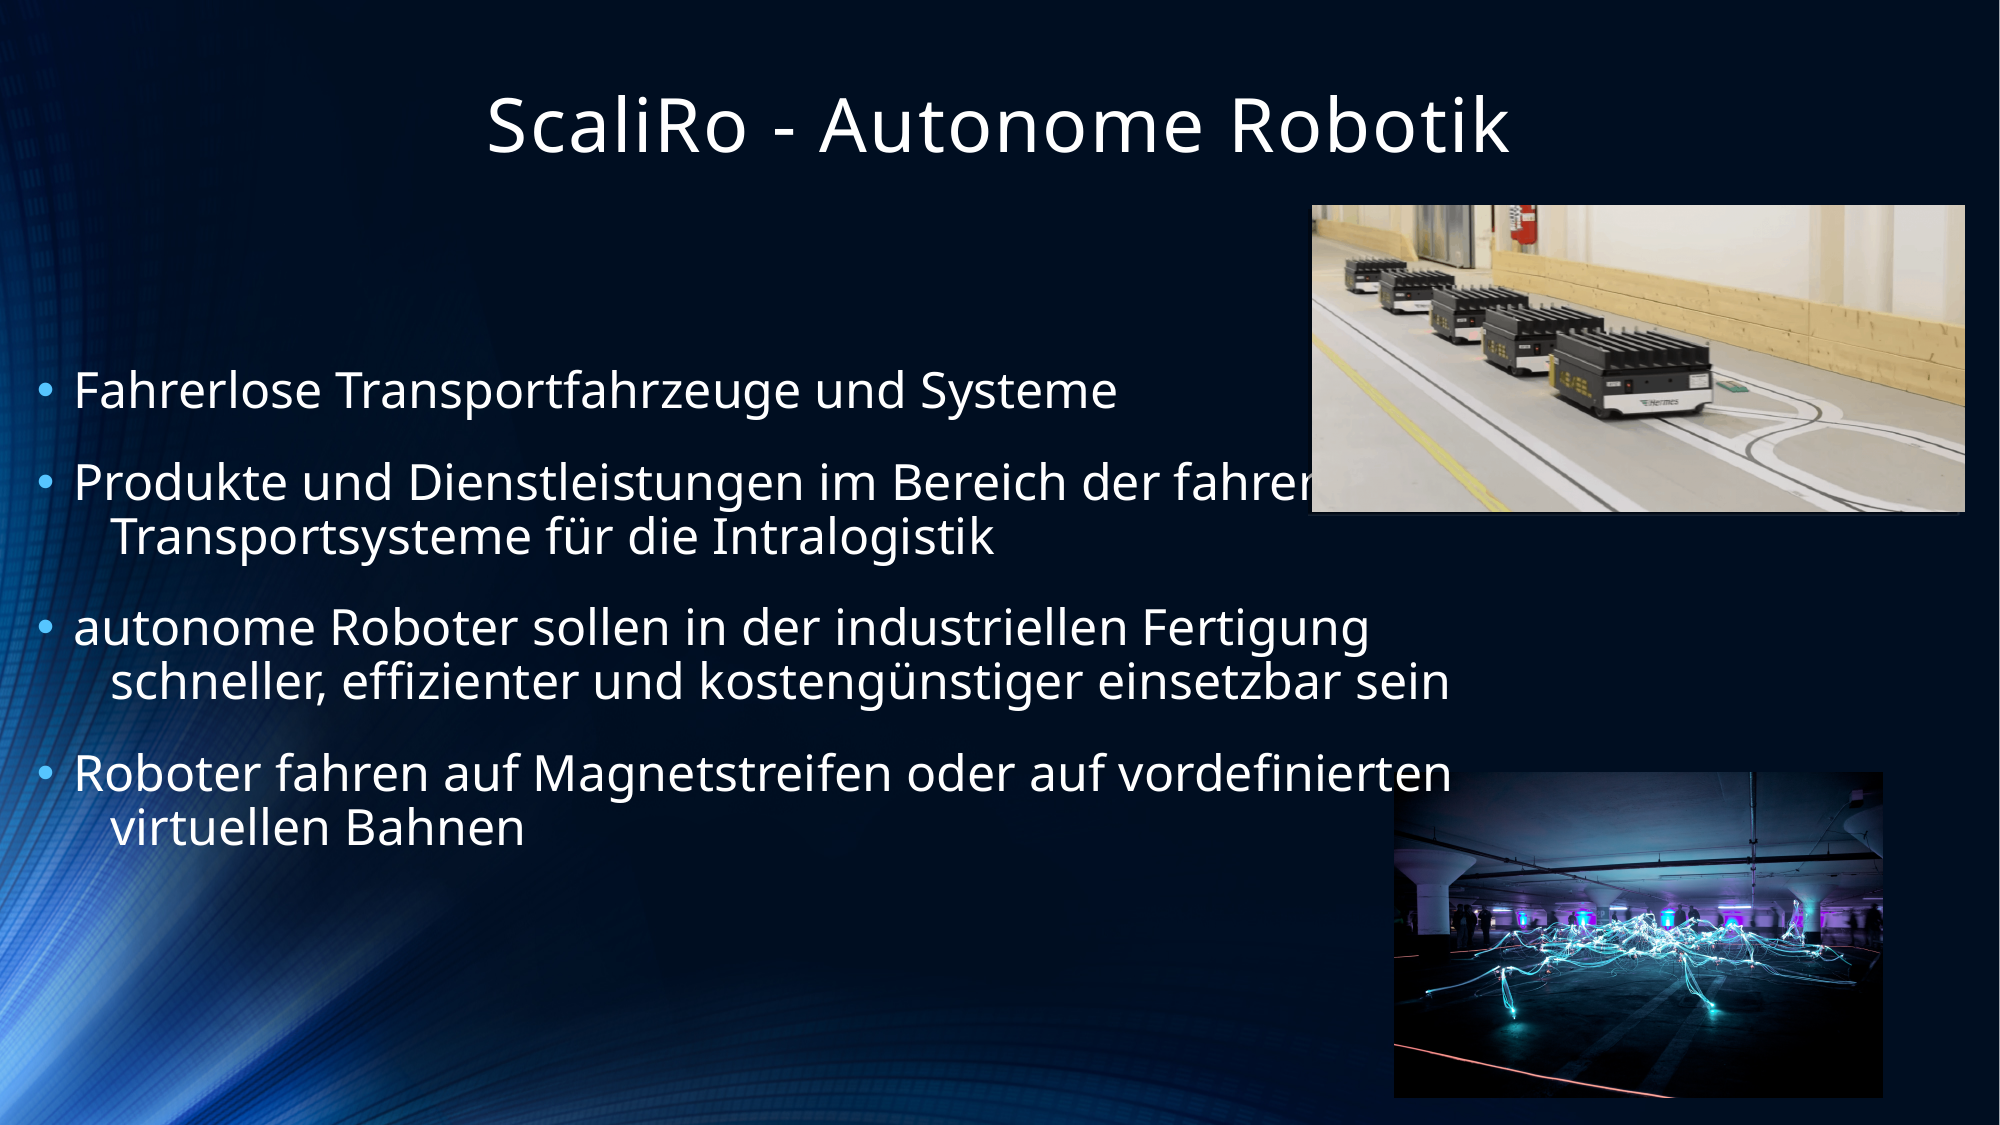

ScaliRo - Autonome Robotik
# Fahrerlose Transportfahrzeuge und Systeme
Produkte und Dienstleistungen im Bereich der fahrerlosen Transportsysteme für die Intralogistik
autonome Roboter sollen in der industriellen Fertigung schneller, effizienter und kostengünstiger einsetzbar sein
Roboter fahren auf Magnetstreifen oder auf vordefinierten virtuellen Bahnen